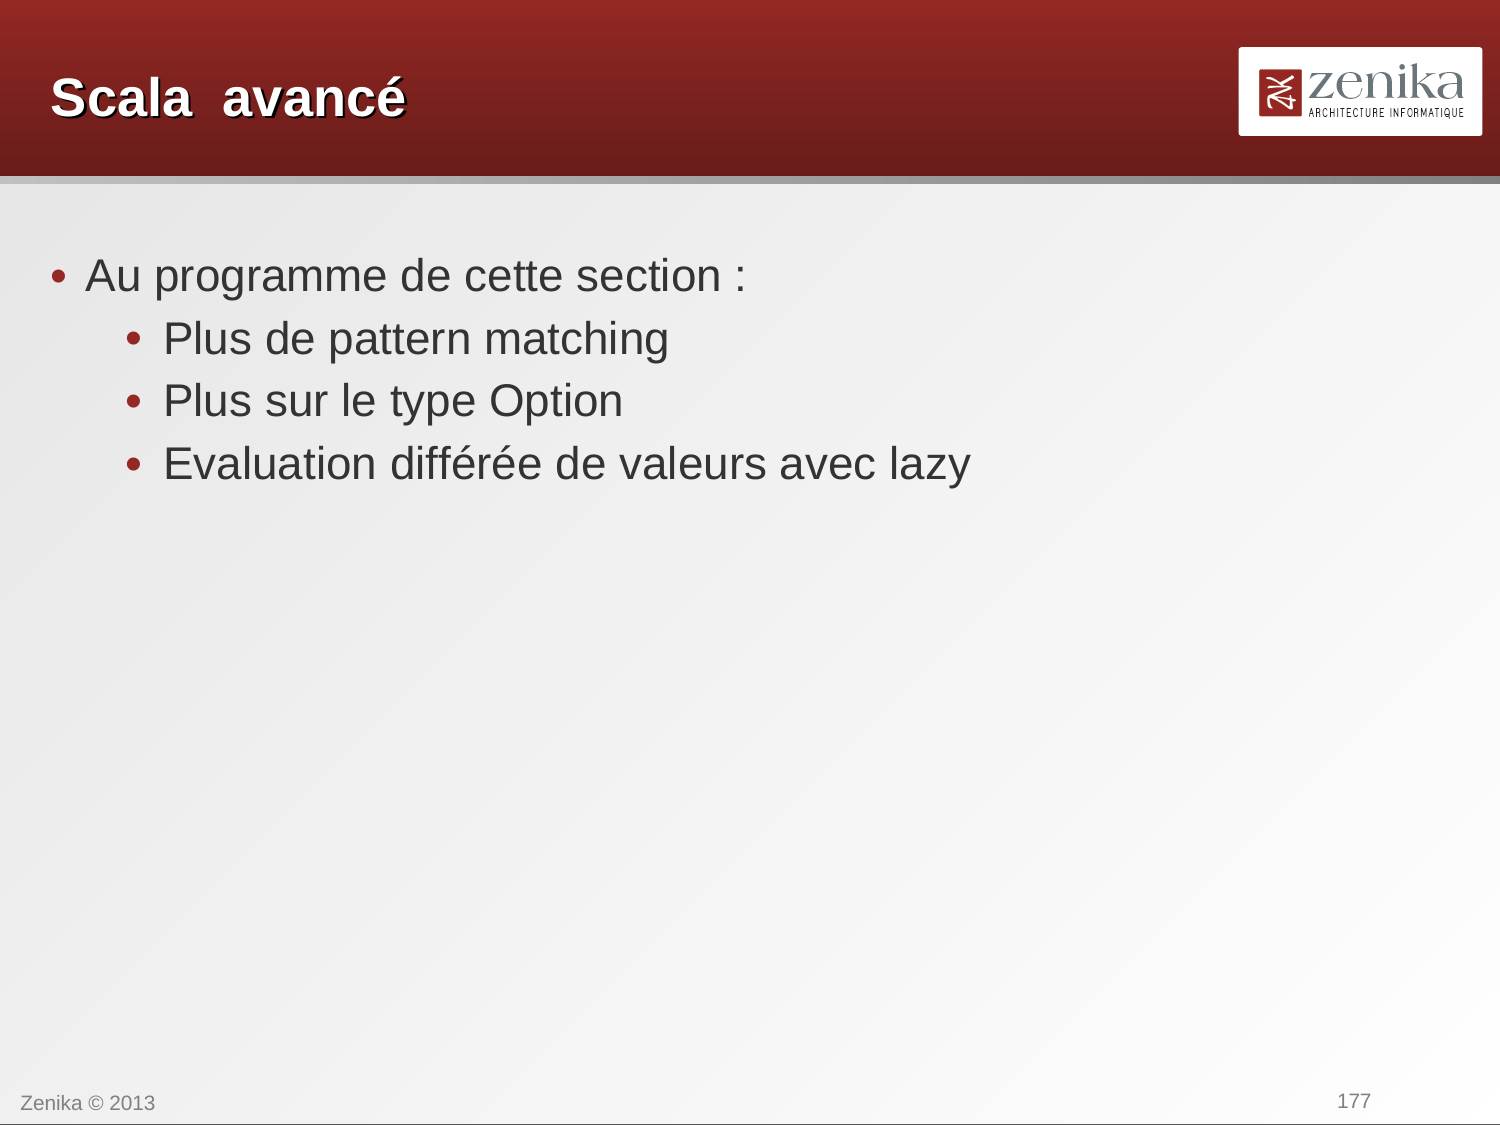

# Scala avancé
Au programme de cette section :
Plus de pattern matching
Plus sur le type Option
Evaluation différée de valeurs avec lazy